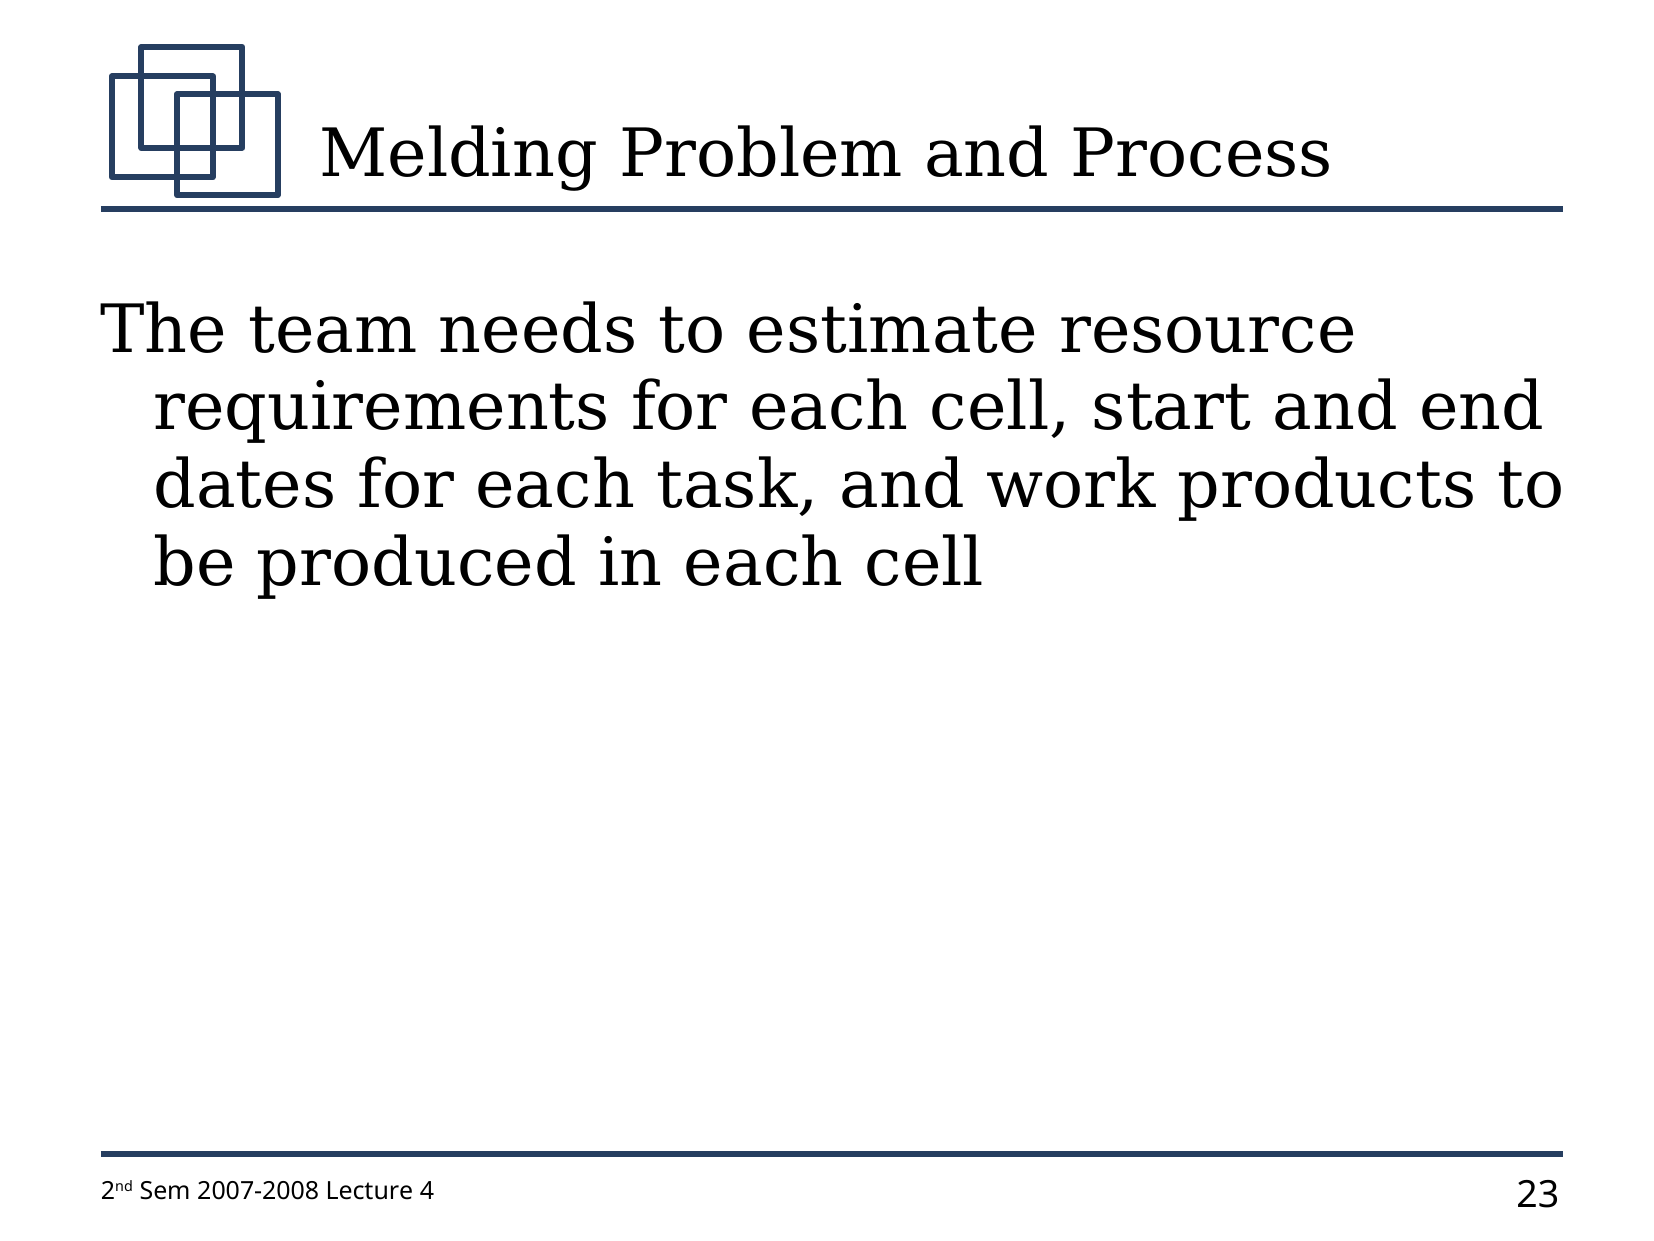

# Melding Problem and Process
The team needs to estimate resource requirements for each cell, start and end dates for each task, and work products to be produced in each cell